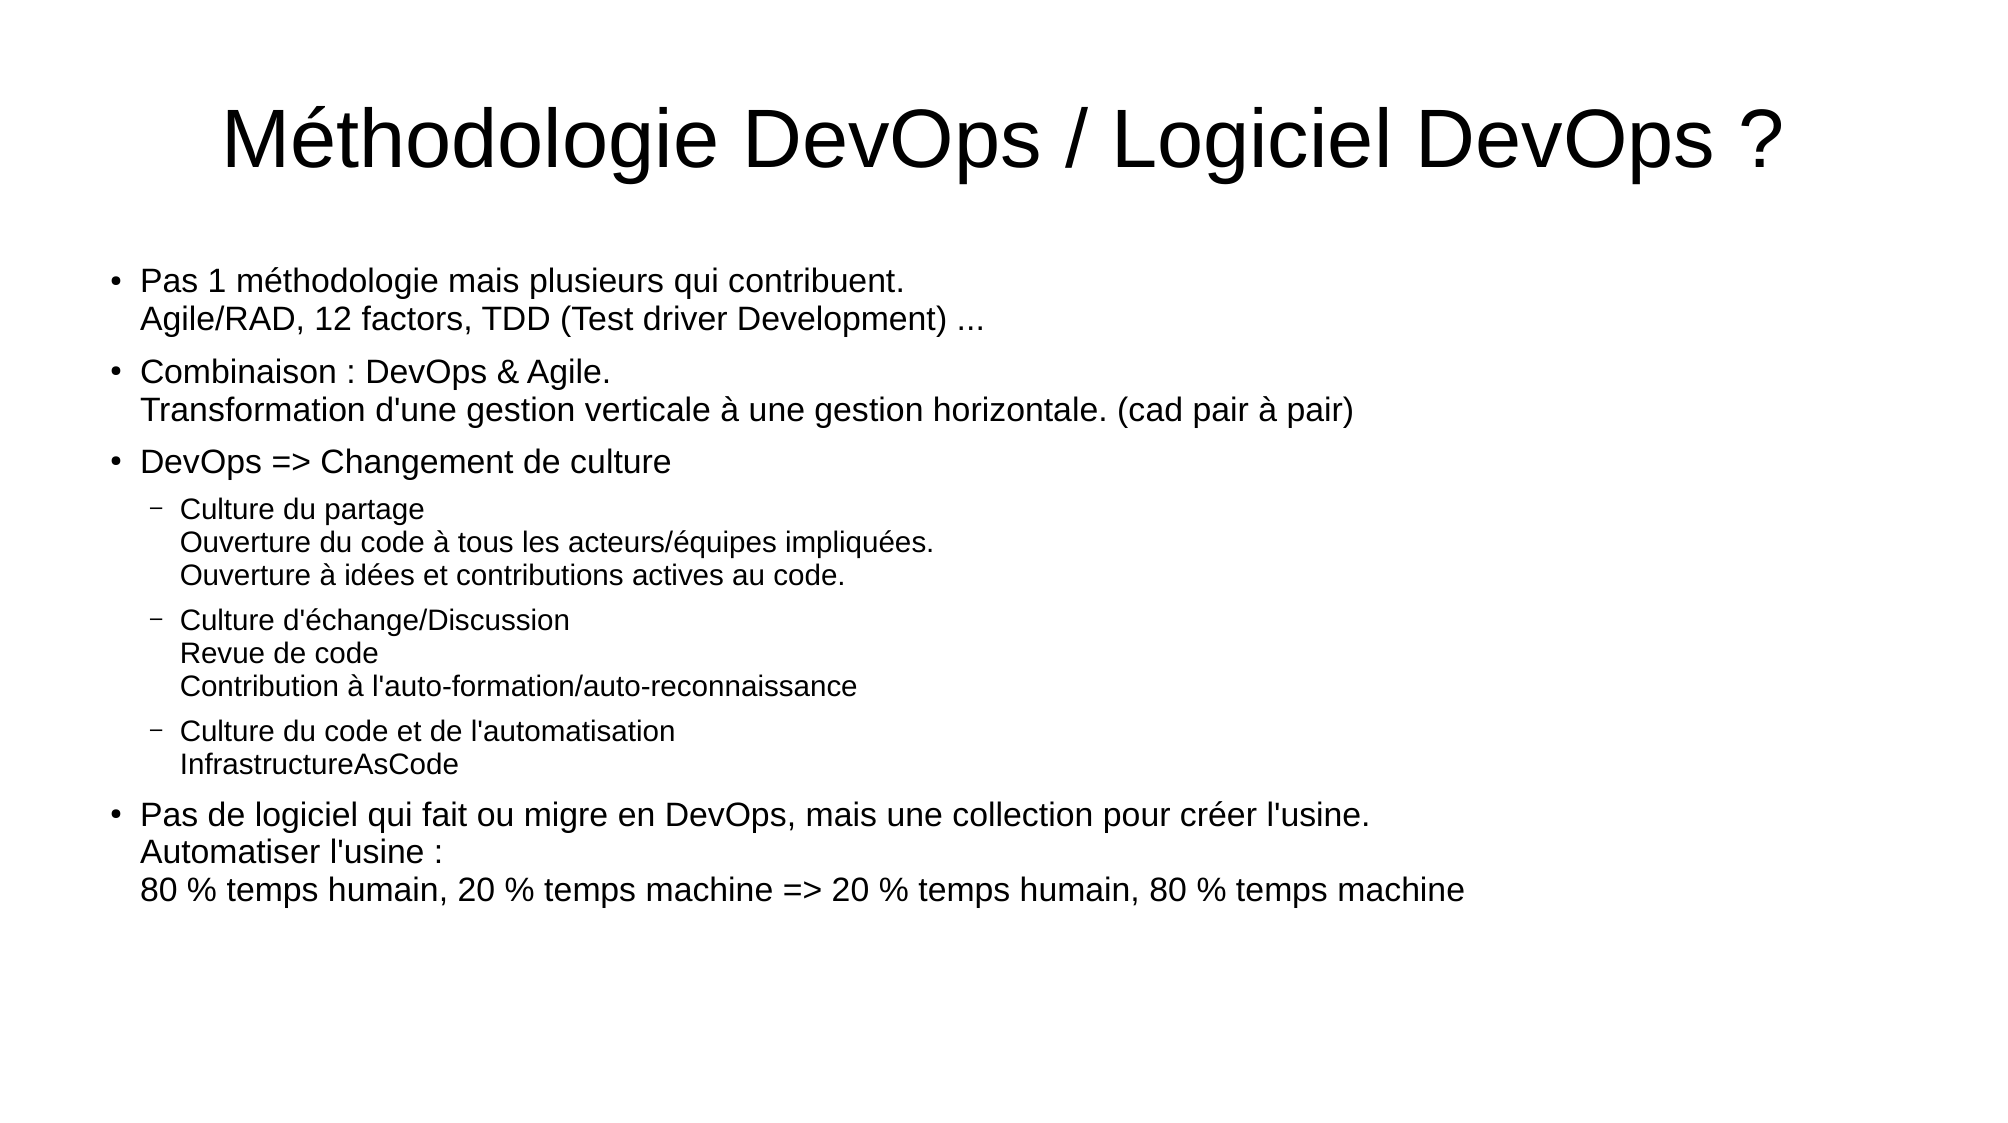

# Méthodologie DevOps / Logiciel DevOps ?
Pas 1 méthodologie mais plusieurs qui contribuent.
Agile/RAD, 12 factors, TDD (Test driver Development) ...
Combinaison : DevOps & Agile.
Transformation d'une gestion verticale à une gestion horizontale. (cad pair à pair)
DevOps => Changement de culture
Culture du partage
Ouverture du code à tous les acteurs/équipes impliquées.
Ouverture à idées et contributions actives au code.
Culture d'échange/Discussion
Revue de code
Contribution à l'auto-formation/auto-reconnaissance
Culture du code et de l'automatisation
InfrastructureAsCode
Pas de logiciel qui fait ou migre en DevOps, mais une collection pour créer l'usine.
Automatiser l'usine :
80 % temps humain, 20 % temps machine => 20 % temps humain, 80 % temps machine